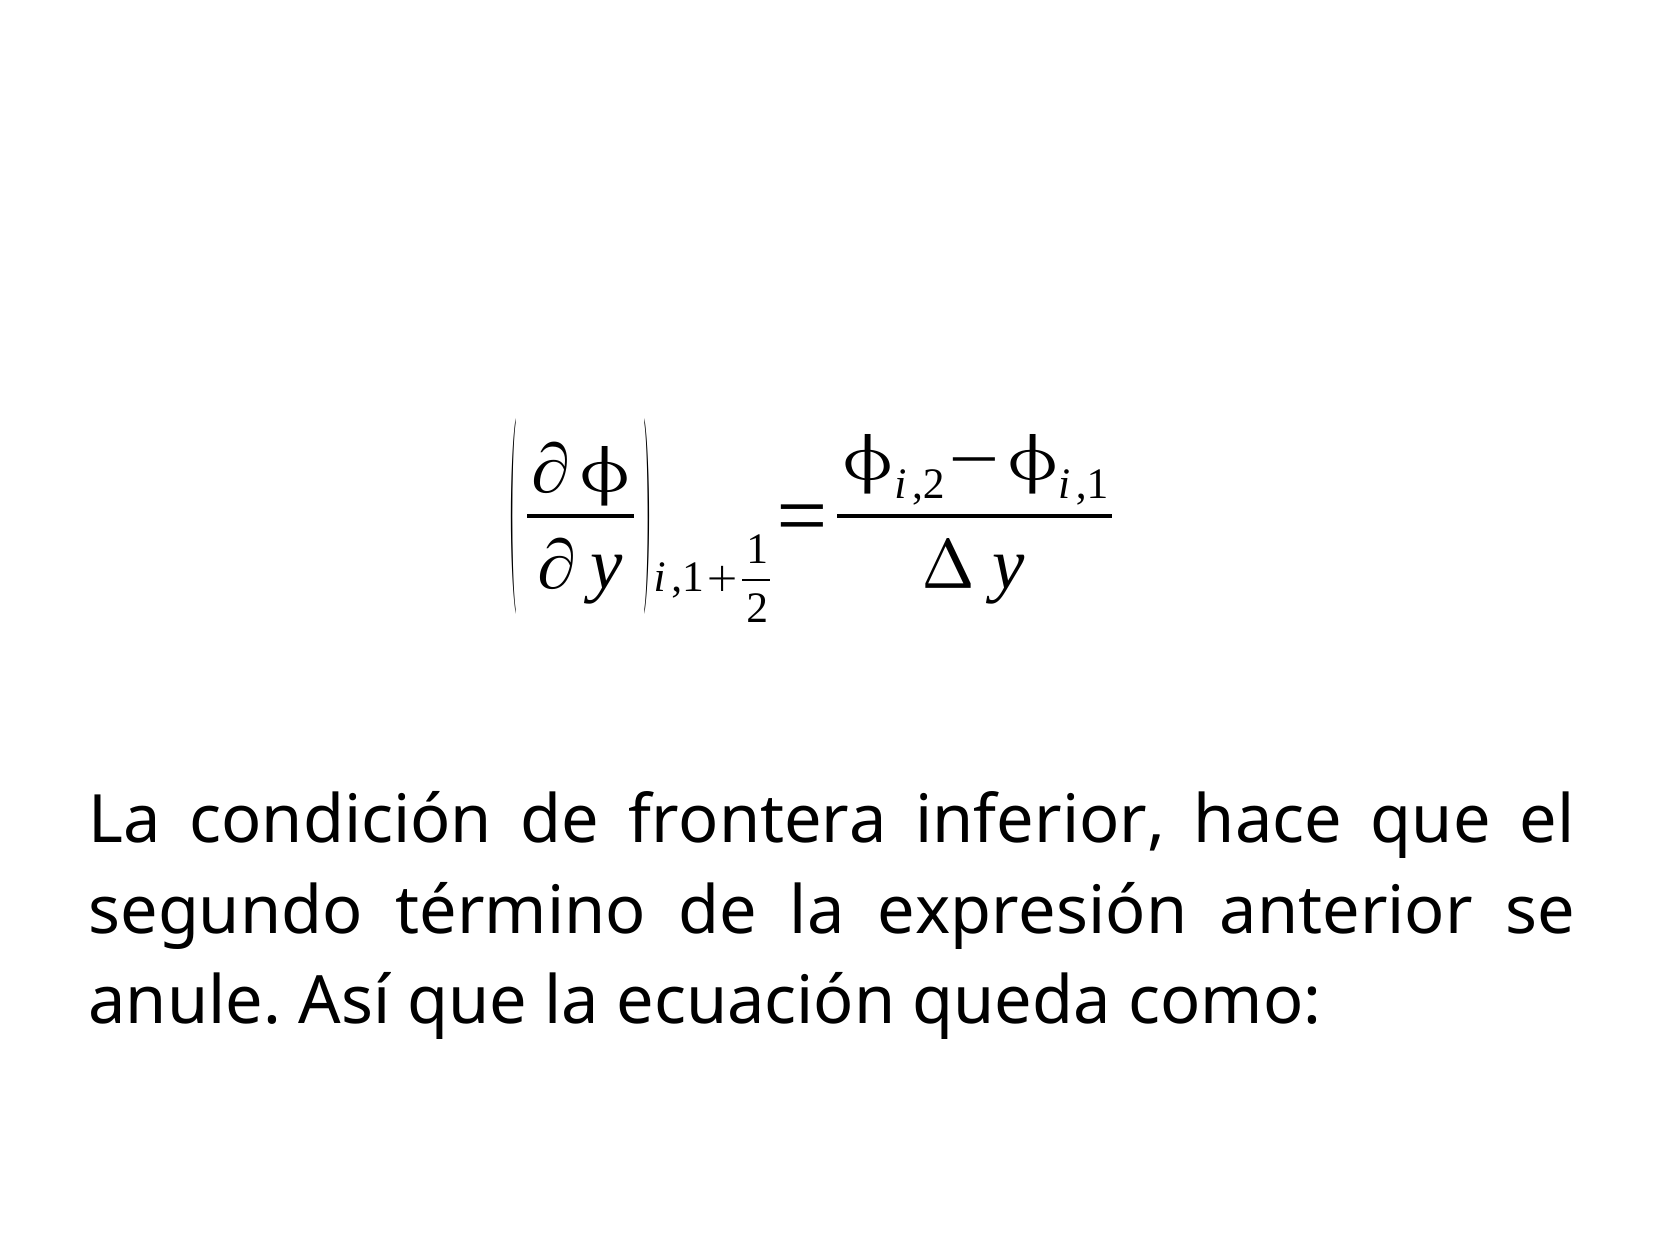

#
La condición de frontera inferior, hace que el segundo término de la expresión anterior se anule. Así que la ecuación queda como: